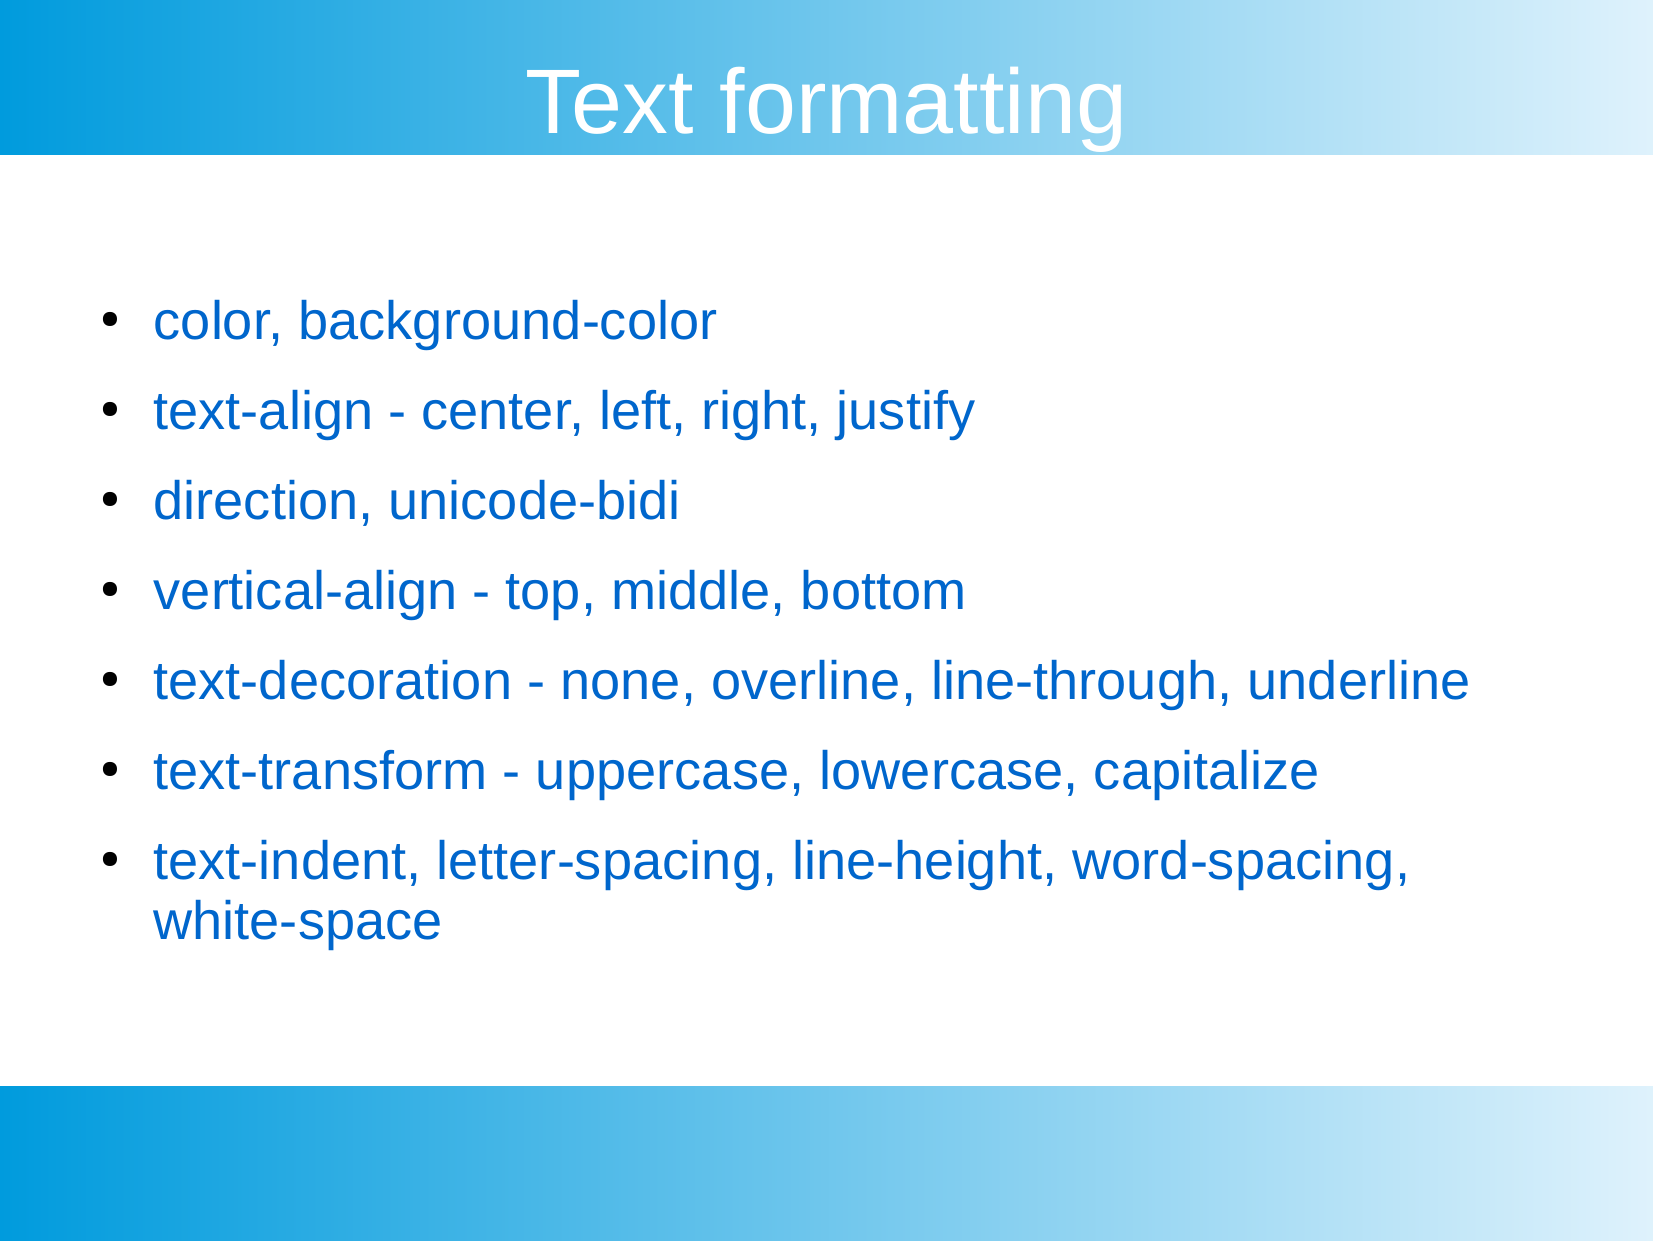

# Text formatting
color, background-color
text-align - center, left, right, justify
direction, unicode-bidi
vertical-align - top, middle, bottom
text-decoration - none, overline, line-through, underline
text-transform - uppercase, lowercase, capitalize
text-indent, letter-spacing, line-height, word-spacing, white-space